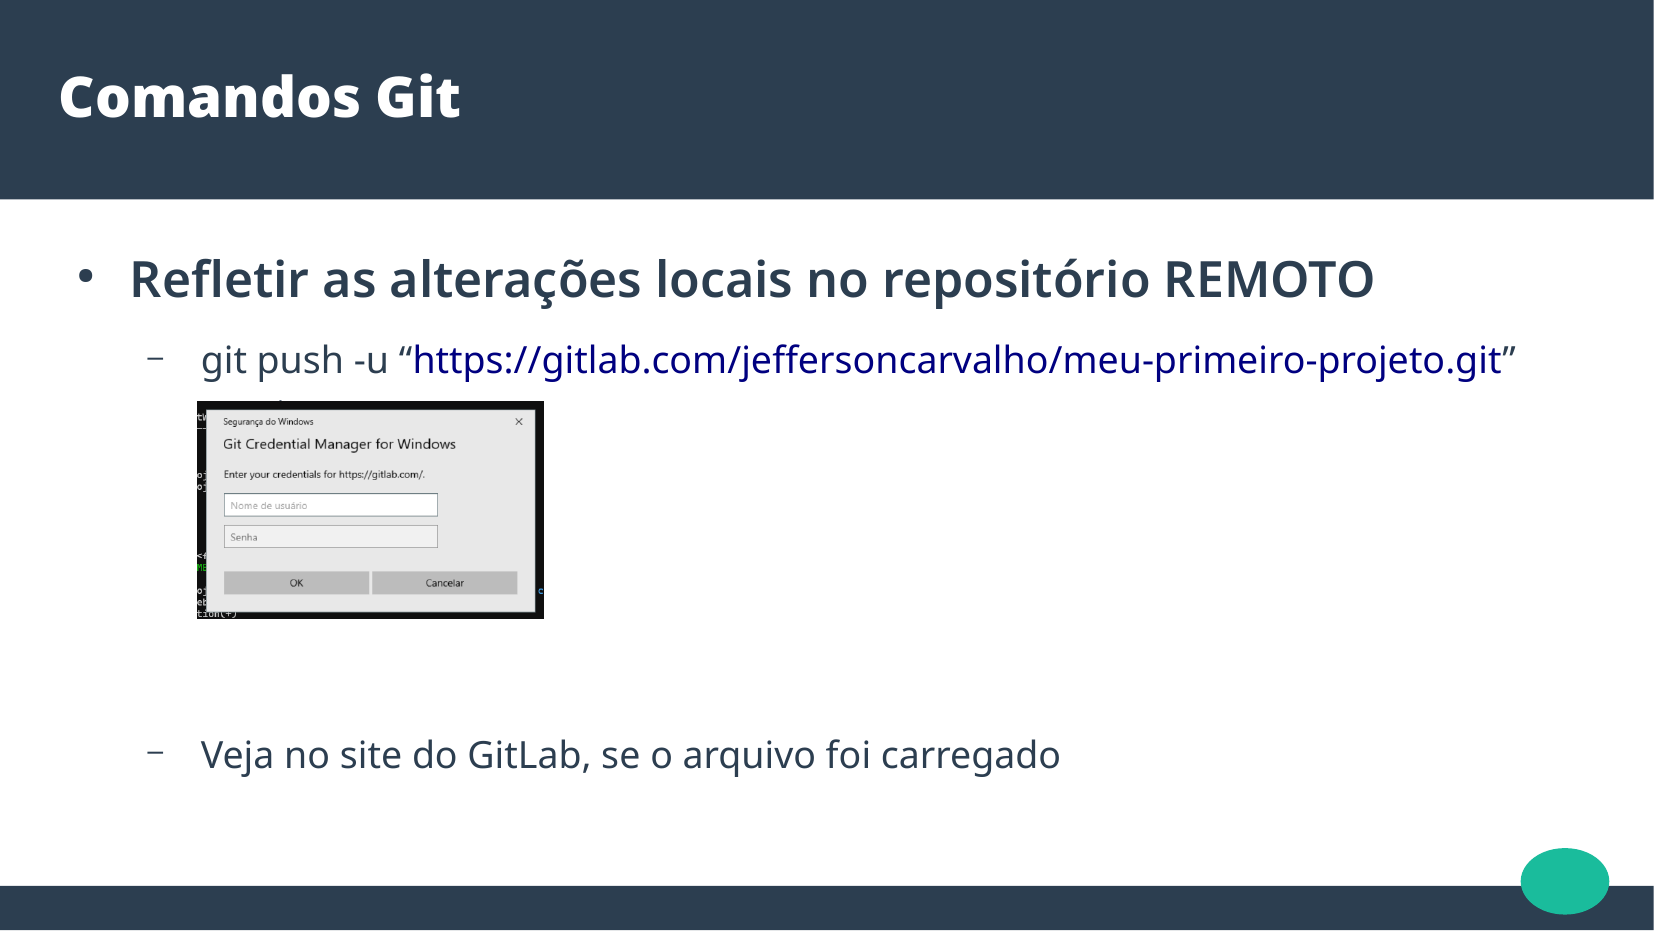

# Comandos Git
Refletir as alterações locais no repositório REMOTO
git push -u “https://gitlab.com/jeffersoncarvalho/meu-primeiro-projeto.git” master
Veja no site do GitLab, se o arquivo foi carregado